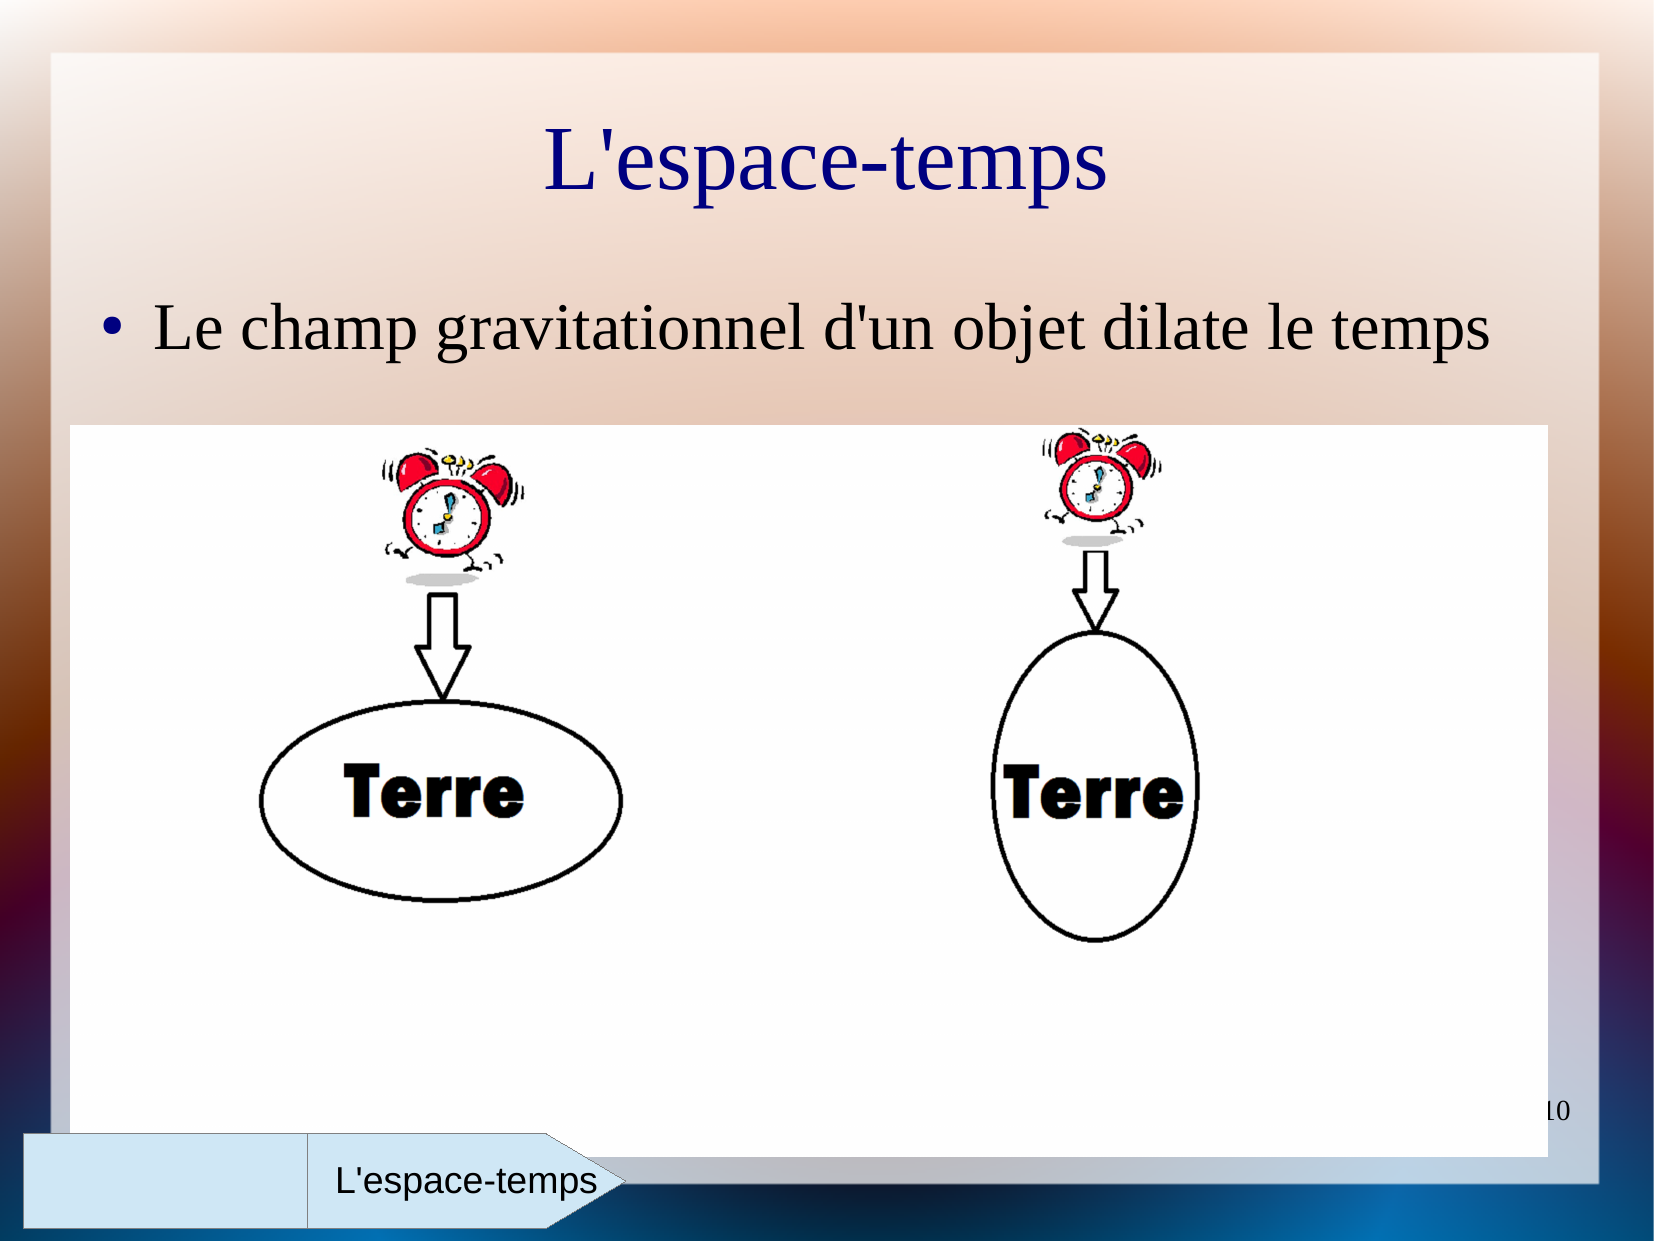

# L'espace-temps
Le champ gravitationnel d'un objet dilate le temps
10
L'espace-temps